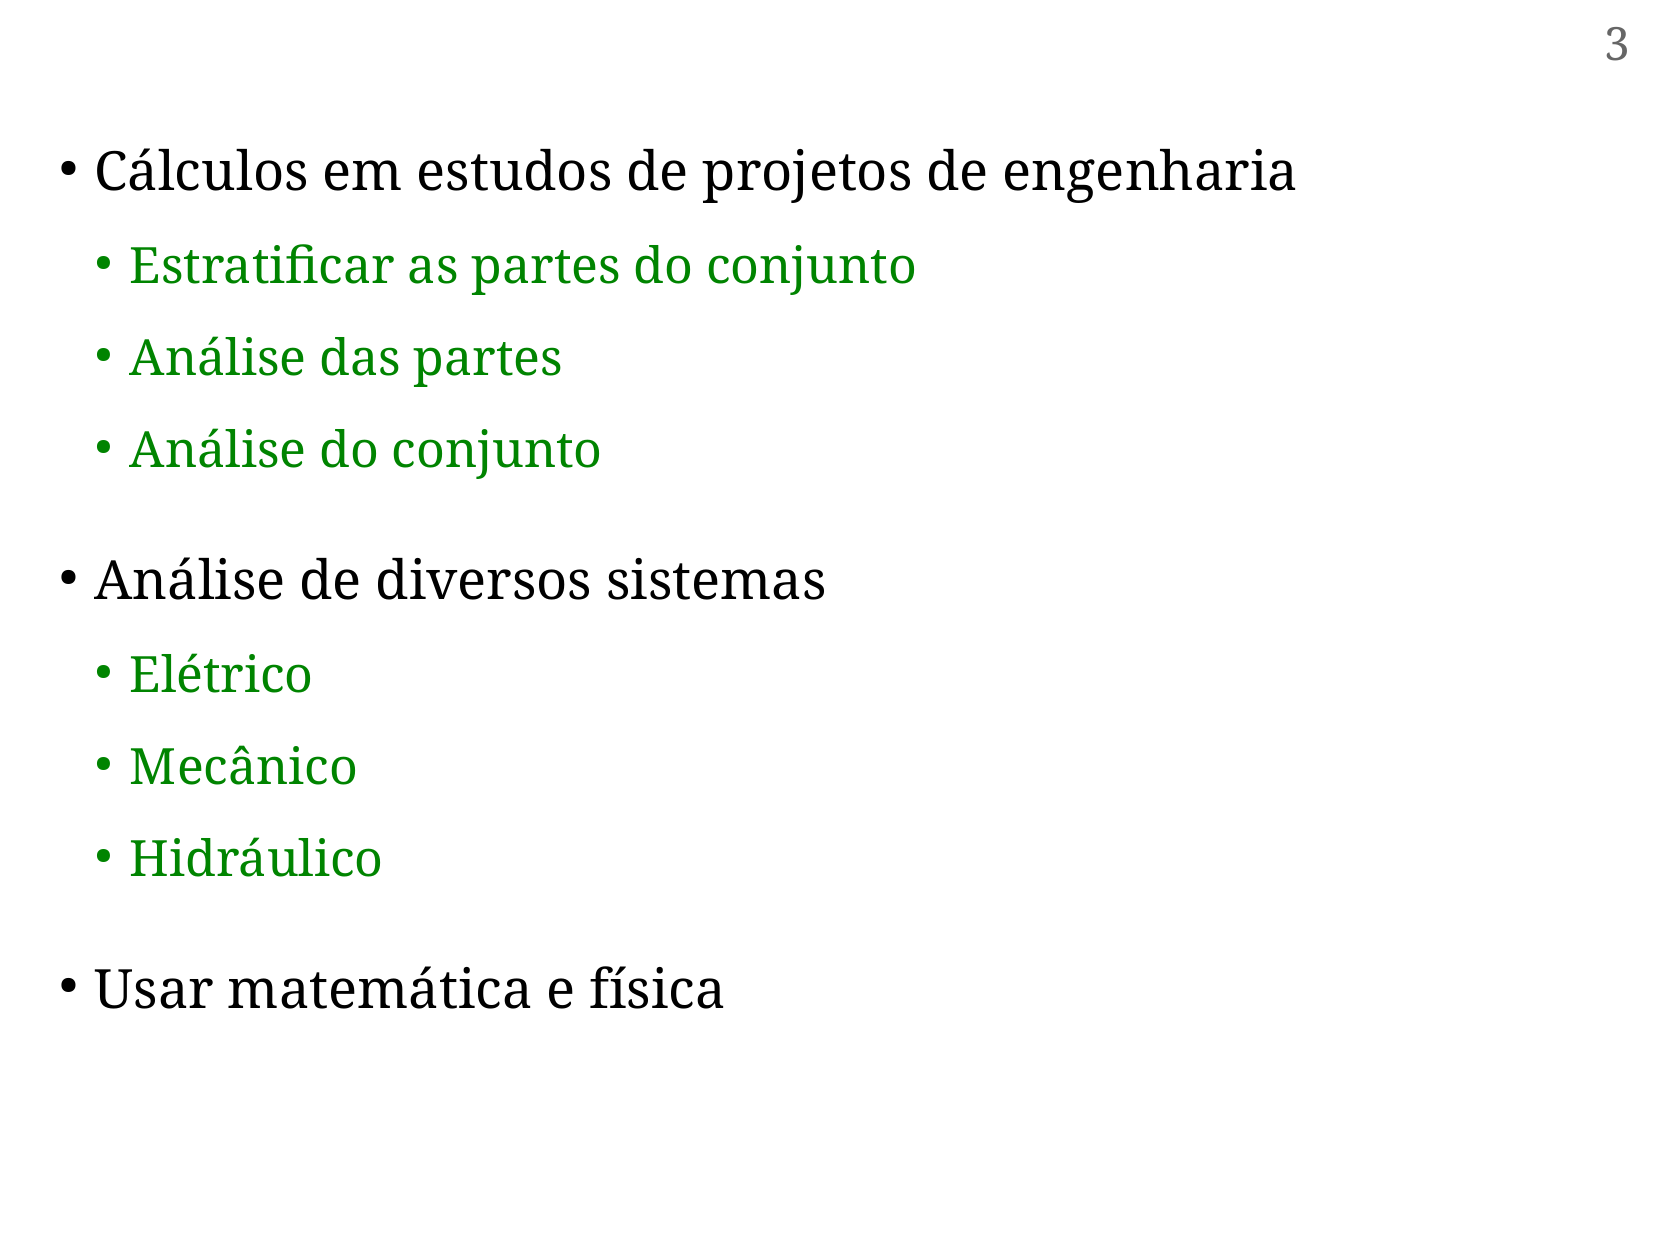

3
#
Cálculos em estudos de projetos de engenharia
Estratificar as partes do conjunto
Análise das partes
Análise do conjunto
Análise de diversos sistemas
Elétrico
Mecânico
Hidráulico
Usar matemática e física